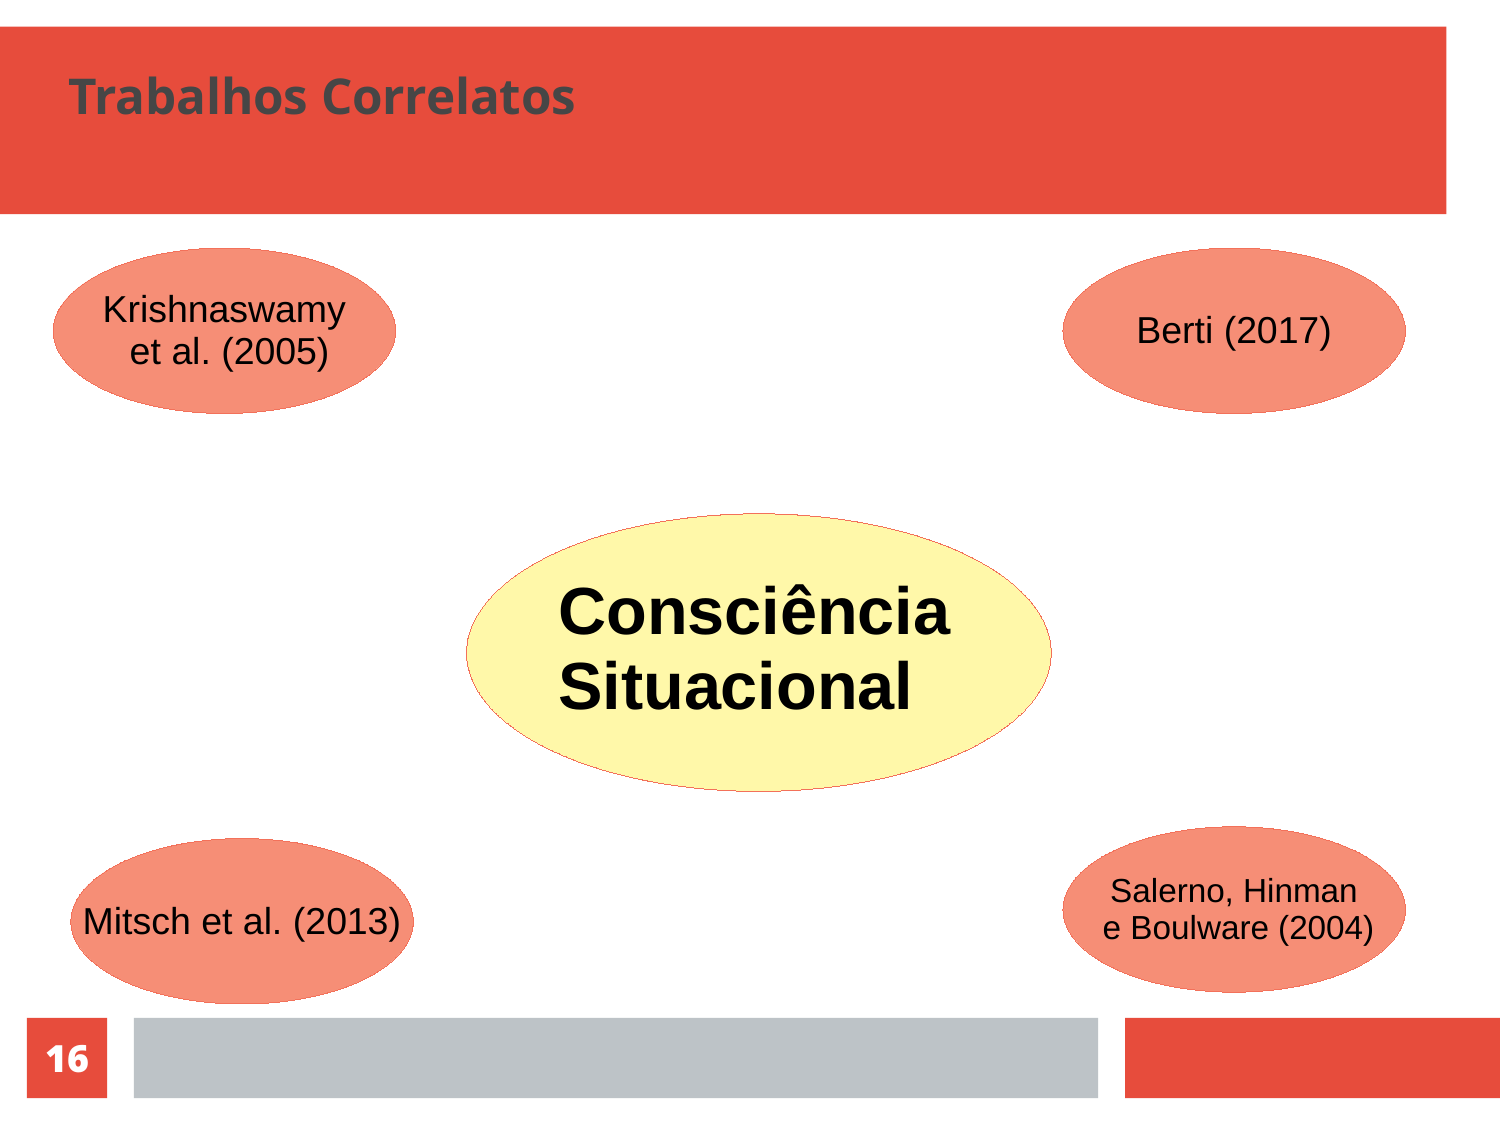

# Trabalhos Correlatos
Krishnaswamy
 et al. (2005)
Berti (2017)
Consciência Situacional
Salerno, Hinman
 e Boulware (2004)
Mitsch et al. (2013)
16